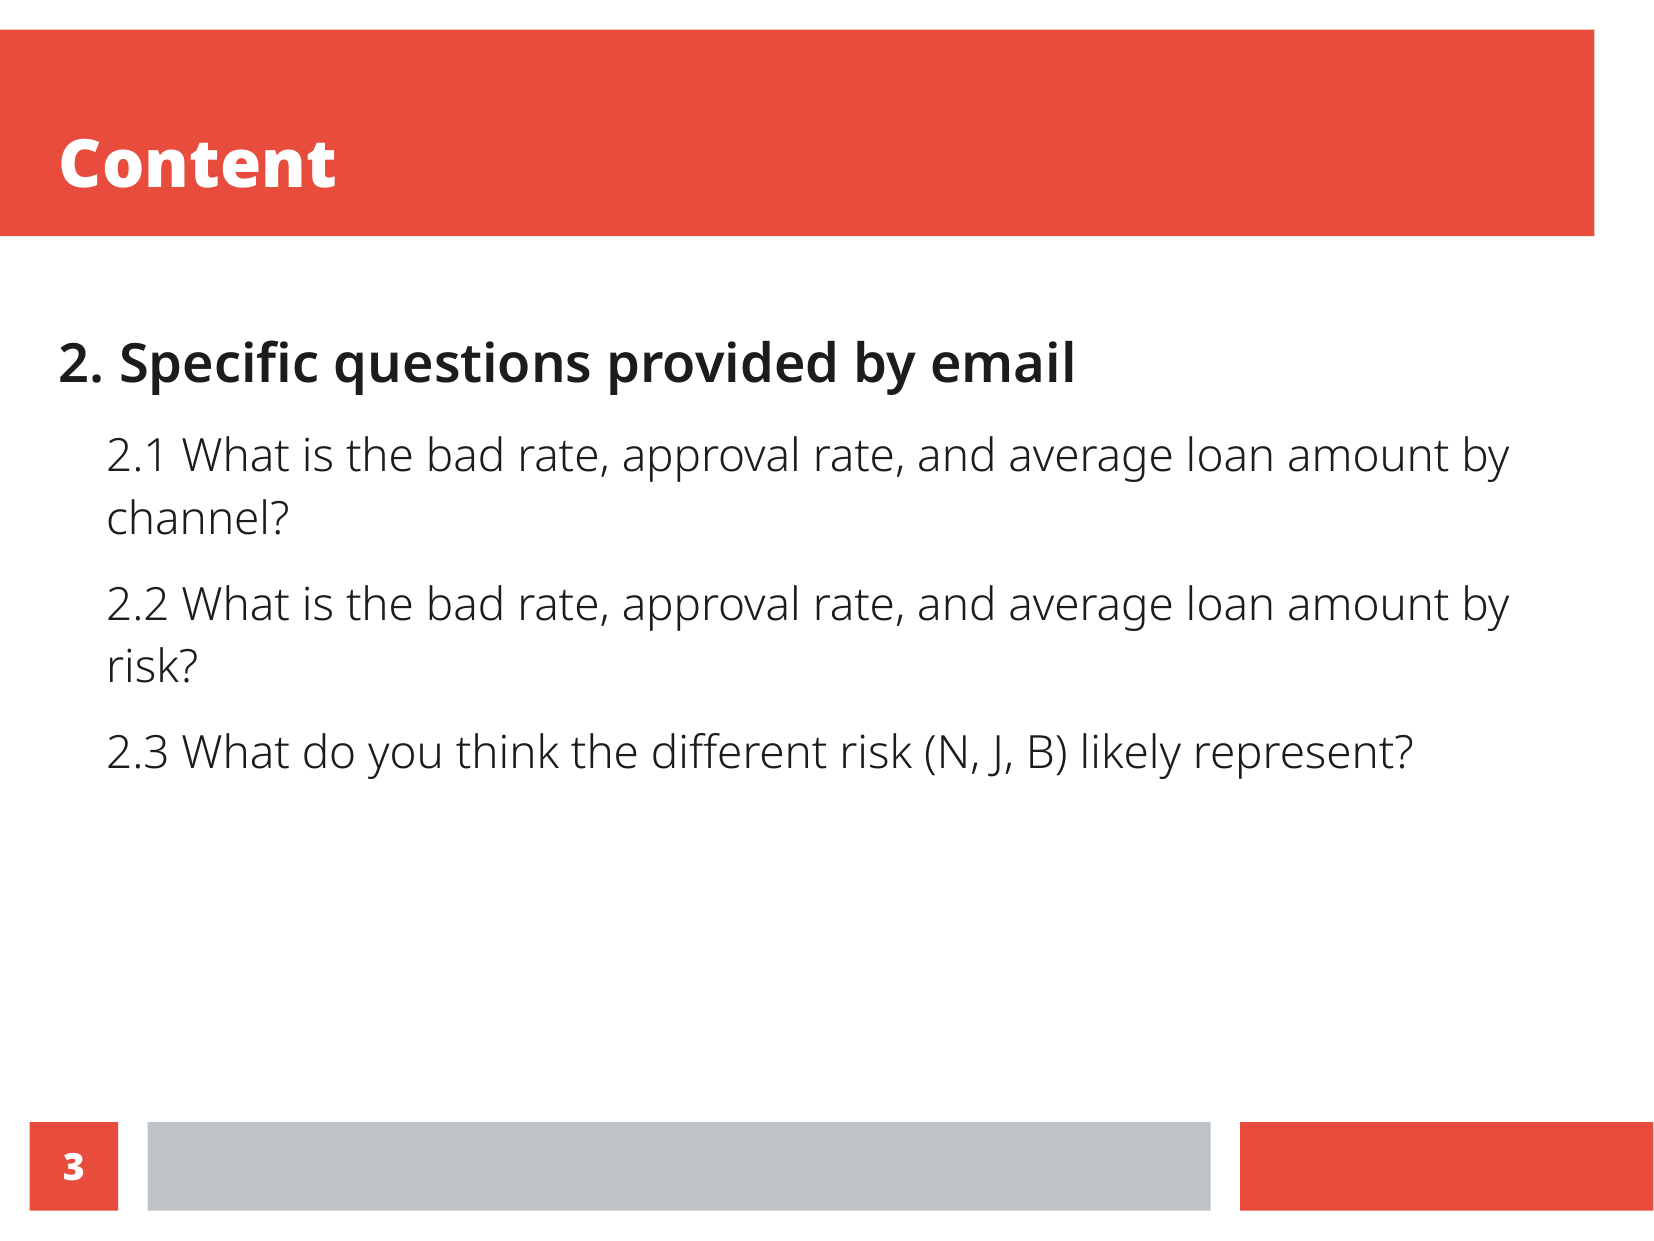

# Content
2. Specific questions provided by email
2.1 What is the bad rate, approval rate, and average loan amount by channel?
2.2 What is the bad rate, approval rate, and average loan amount by risk?
2.3 What do you think the different risk (N, J, B) likely represent?
3